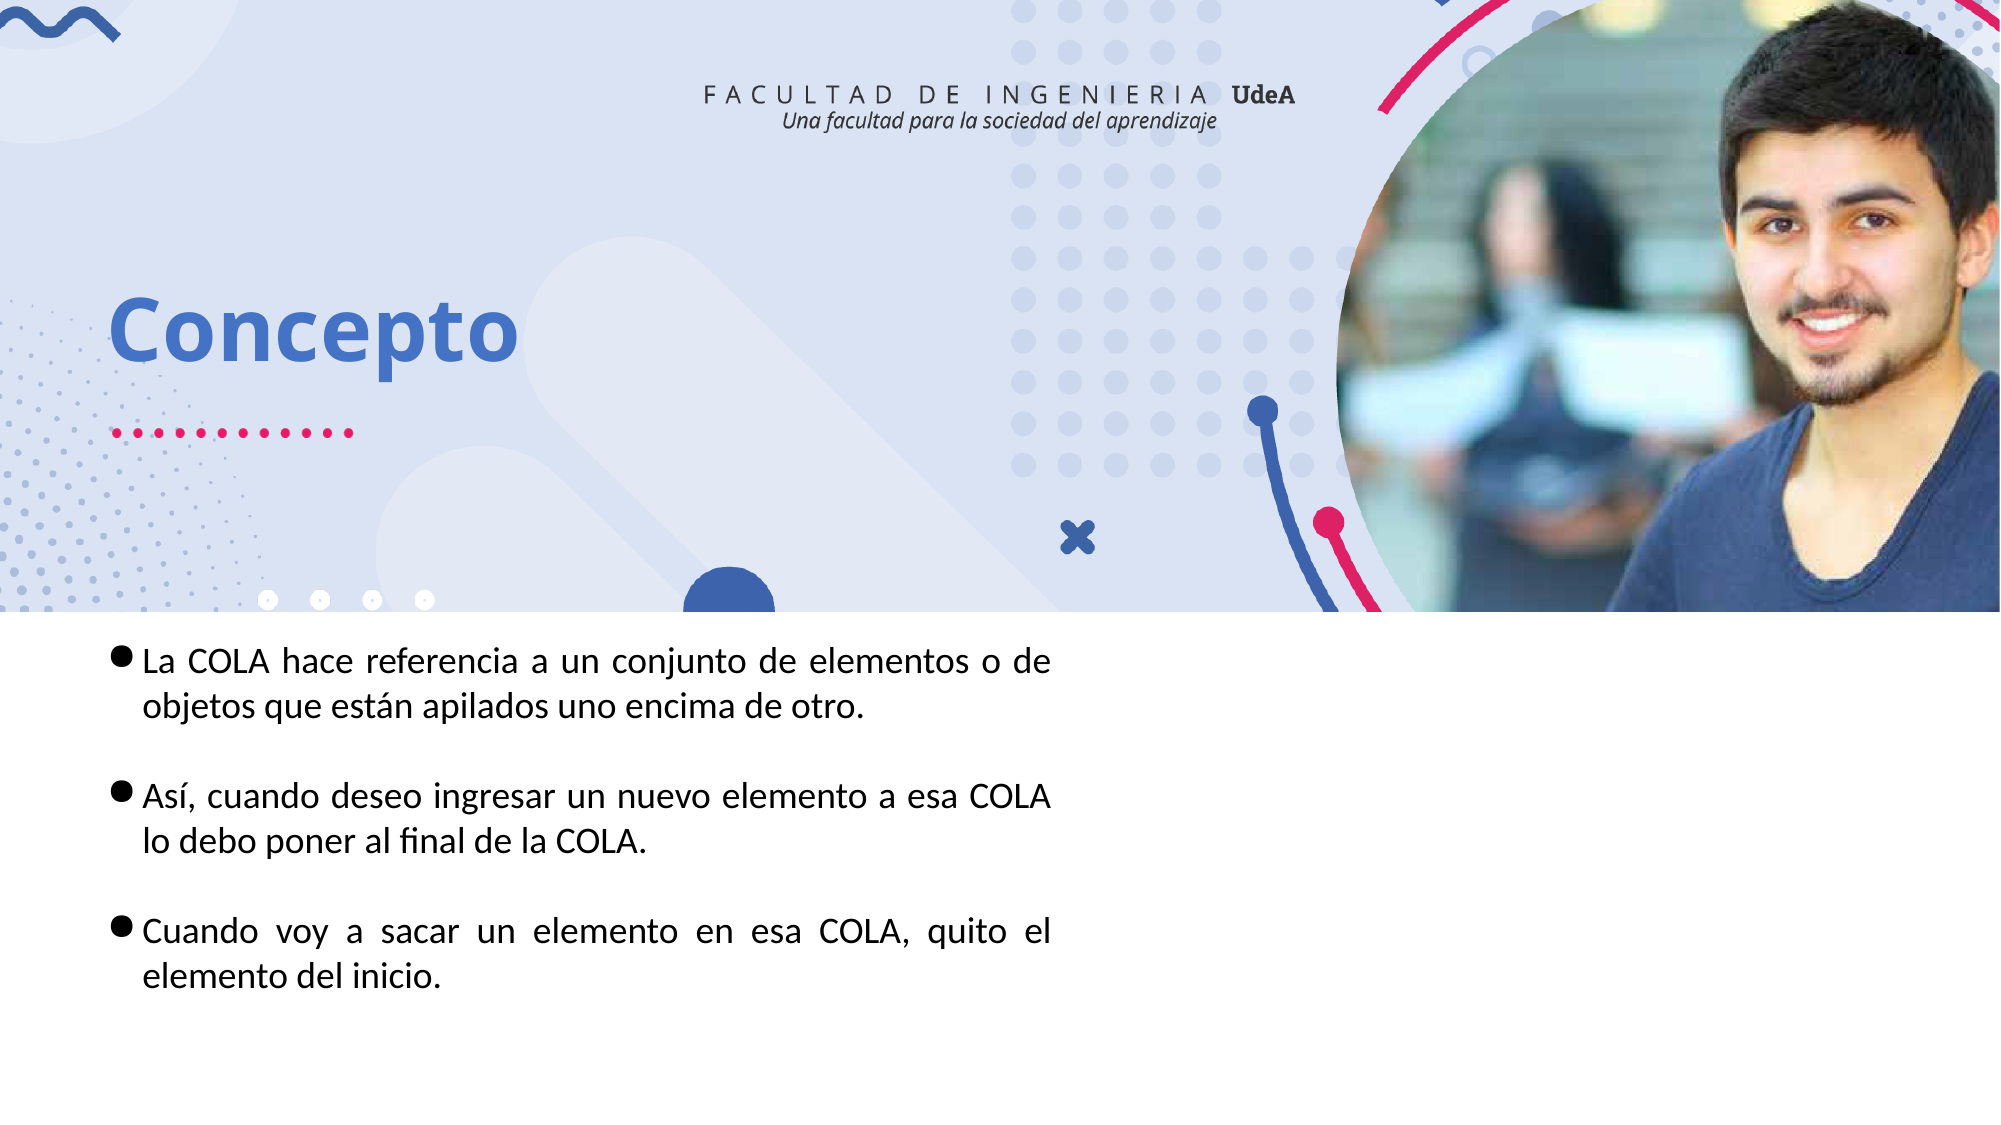

Concepto
La COLA hace referencia a un conjunto de elementos o de objetos que están apilados uno encima de otro.
Así, cuando deseo ingresar un nuevo elemento a esa COLA lo debo poner al final de la COLA.
Cuando voy a sacar un elemento en esa COLA, quito el elemento del inicio.